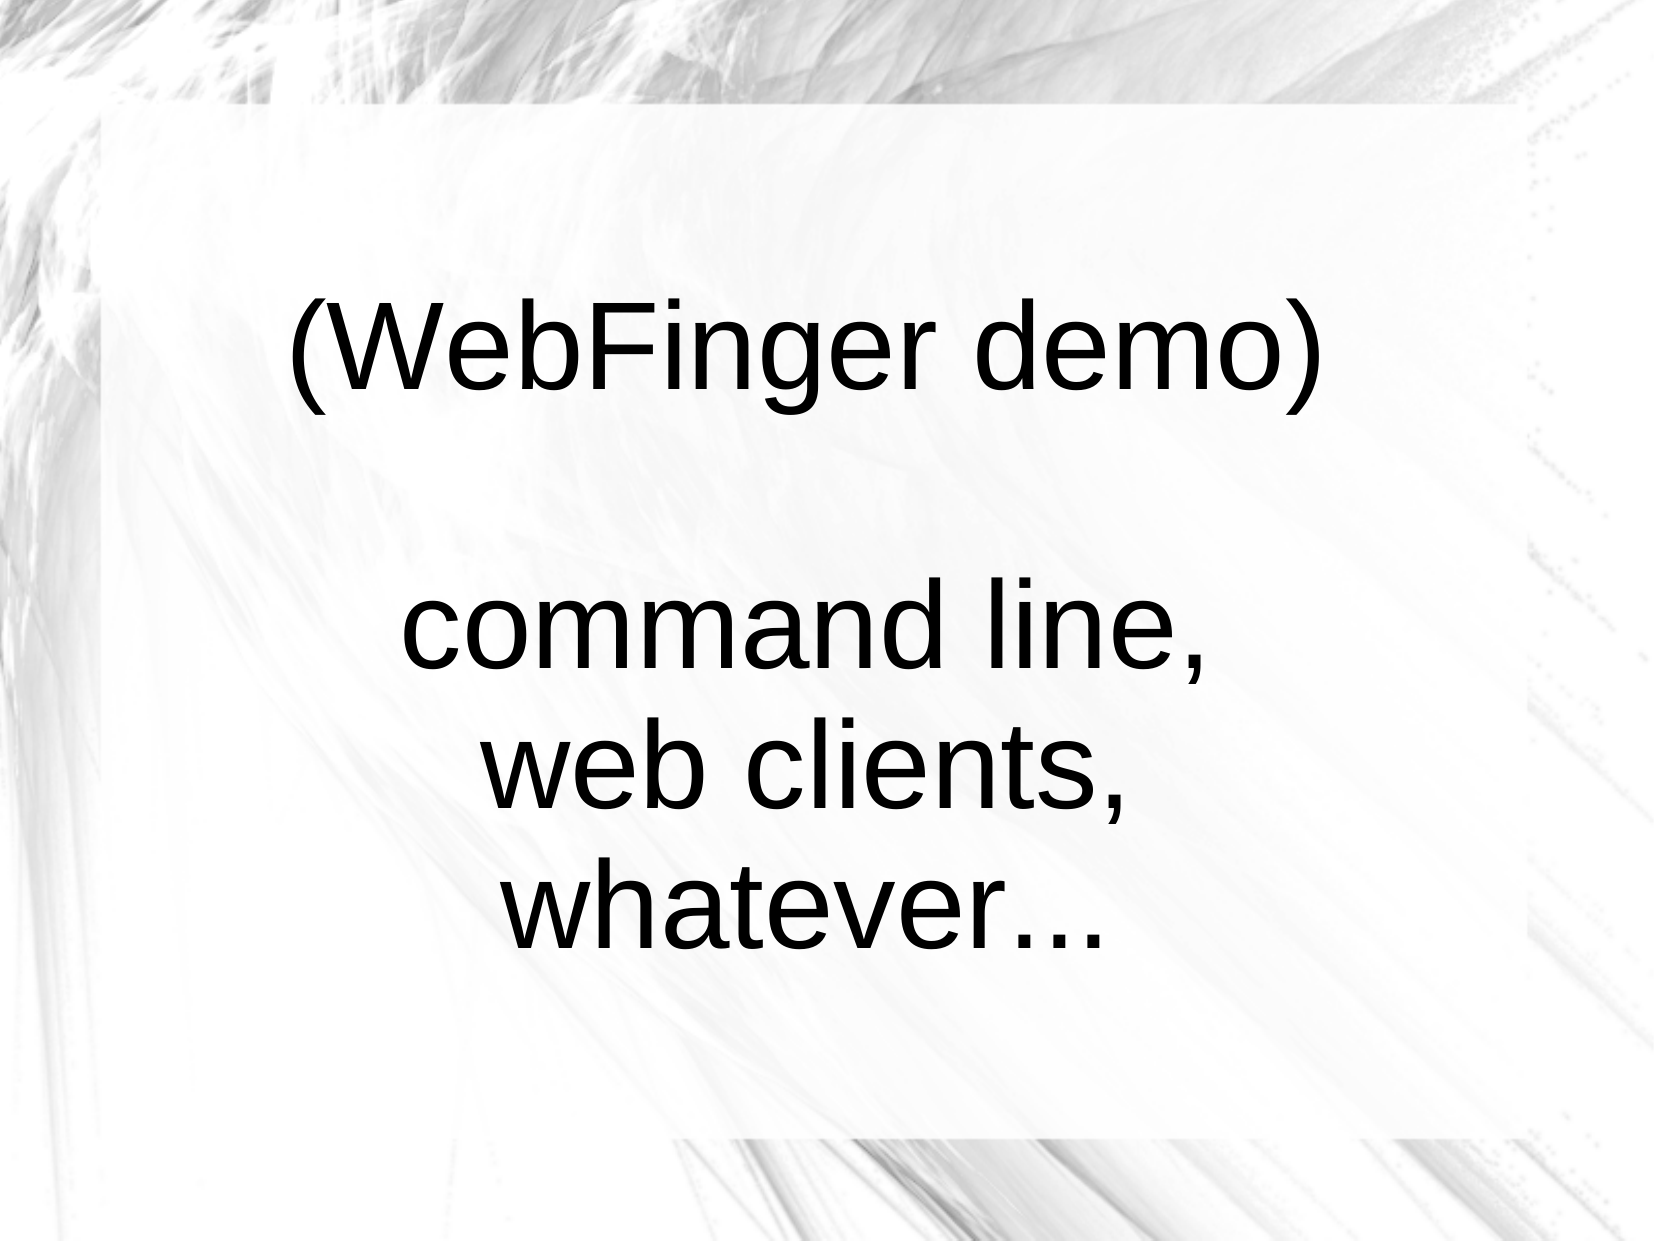

# (WebFinger demo)
command line,
web clients,
whatever...